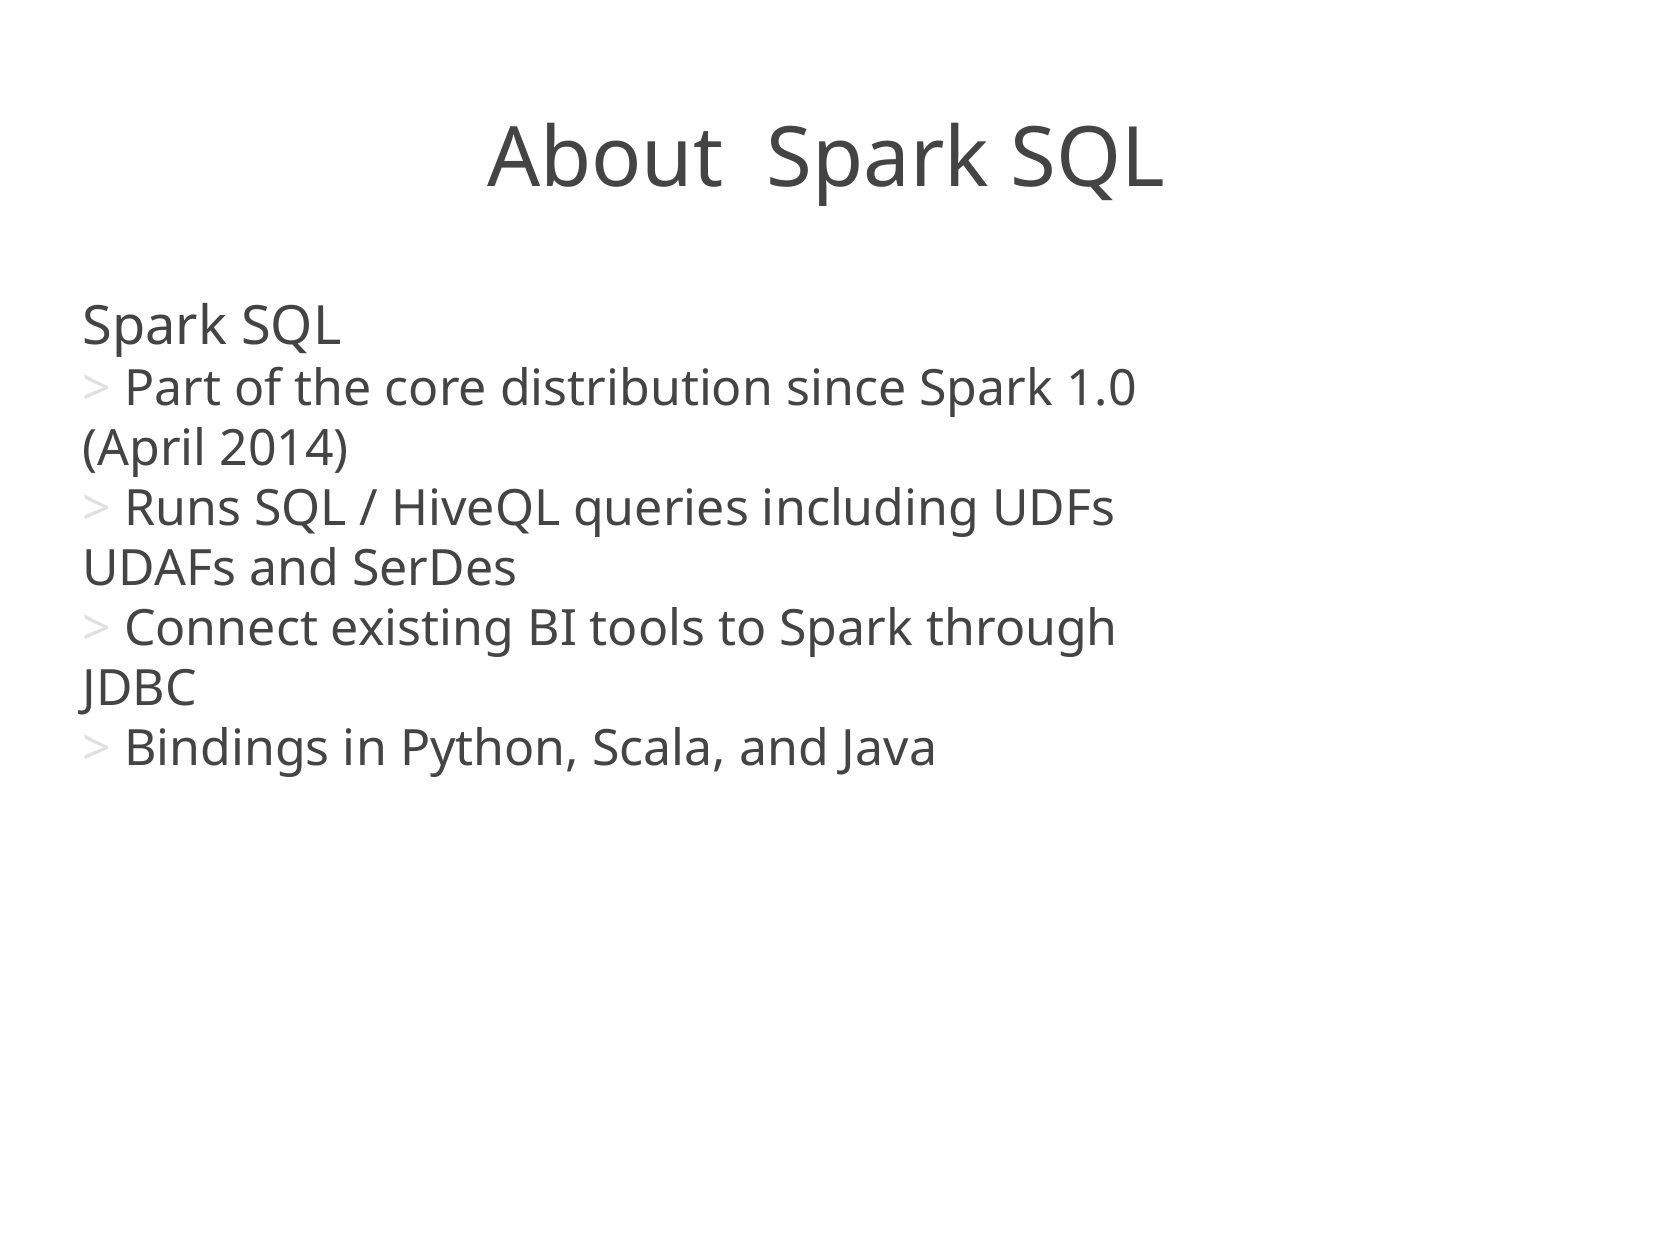

About Spark SQL
Spark SQL
> Part of the core distribution since Spark 1.0
(April 2014)
> Runs SQL / HiveQL queries including UDFs
UDAFs and SerDes
> Connect existing BI tools to Spark through
JDBC
> Bindings in Python, Scala, and Java